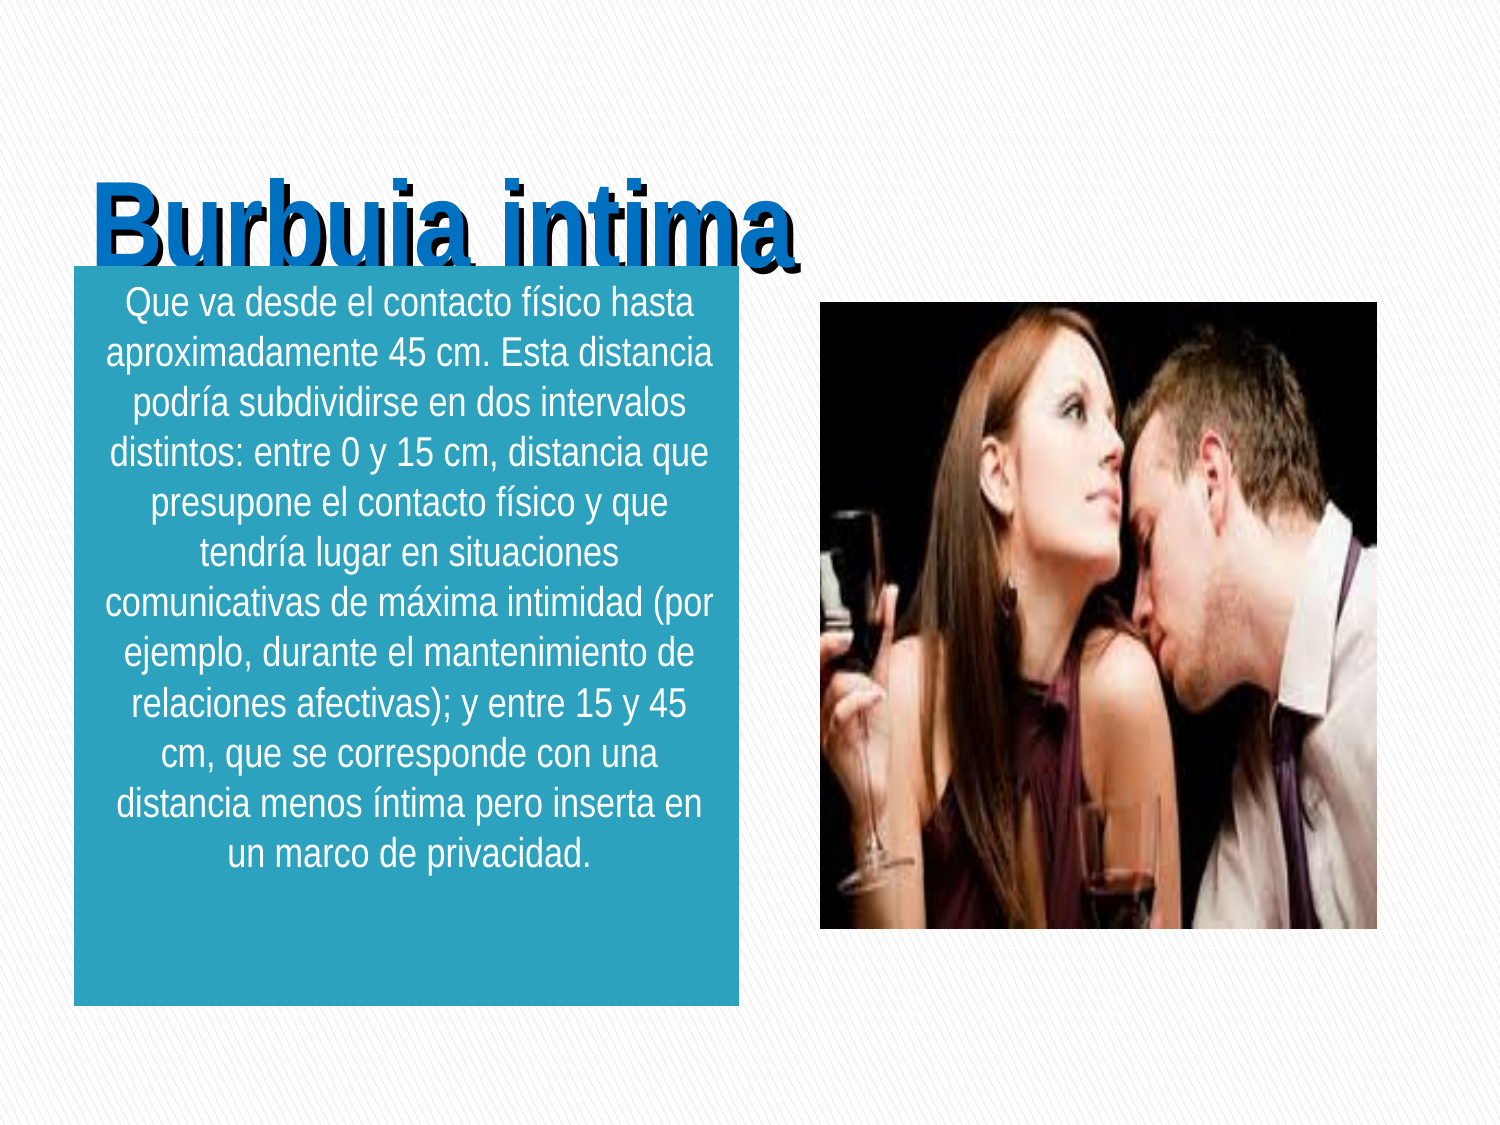

# Burbuja intima
Que va desde el contacto físico hasta aproximadamente 45 cm. Esta distancia podría subdividirse en dos intervalos distintos: entre 0 y 15 cm, distancia que presupone el contacto físico y que tendría lugar en situaciones comunicativas de máxima intimidad (por ejemplo, durante el mantenimiento de relaciones afectivas); y entre 15 y 45 cm, que se corresponde con una distancia menos íntima pero inserta en un marco de privacidad.